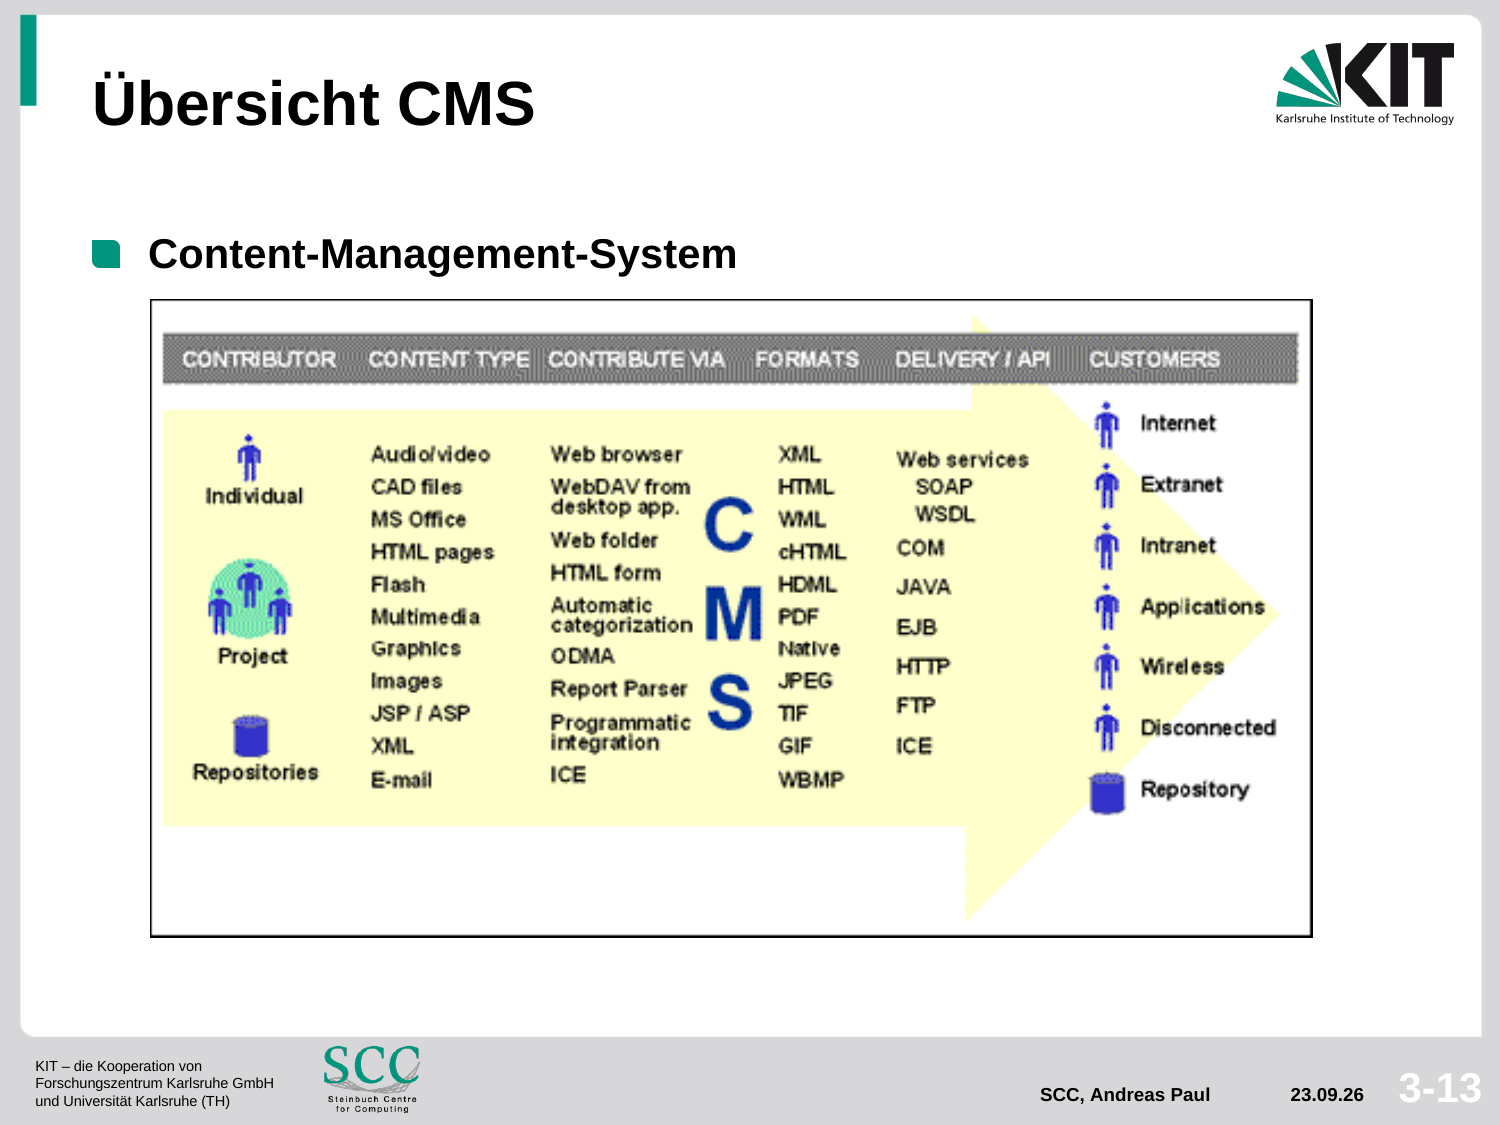

# Übersicht CMS
Content-Management-System
3
SCC, Andreas Paul